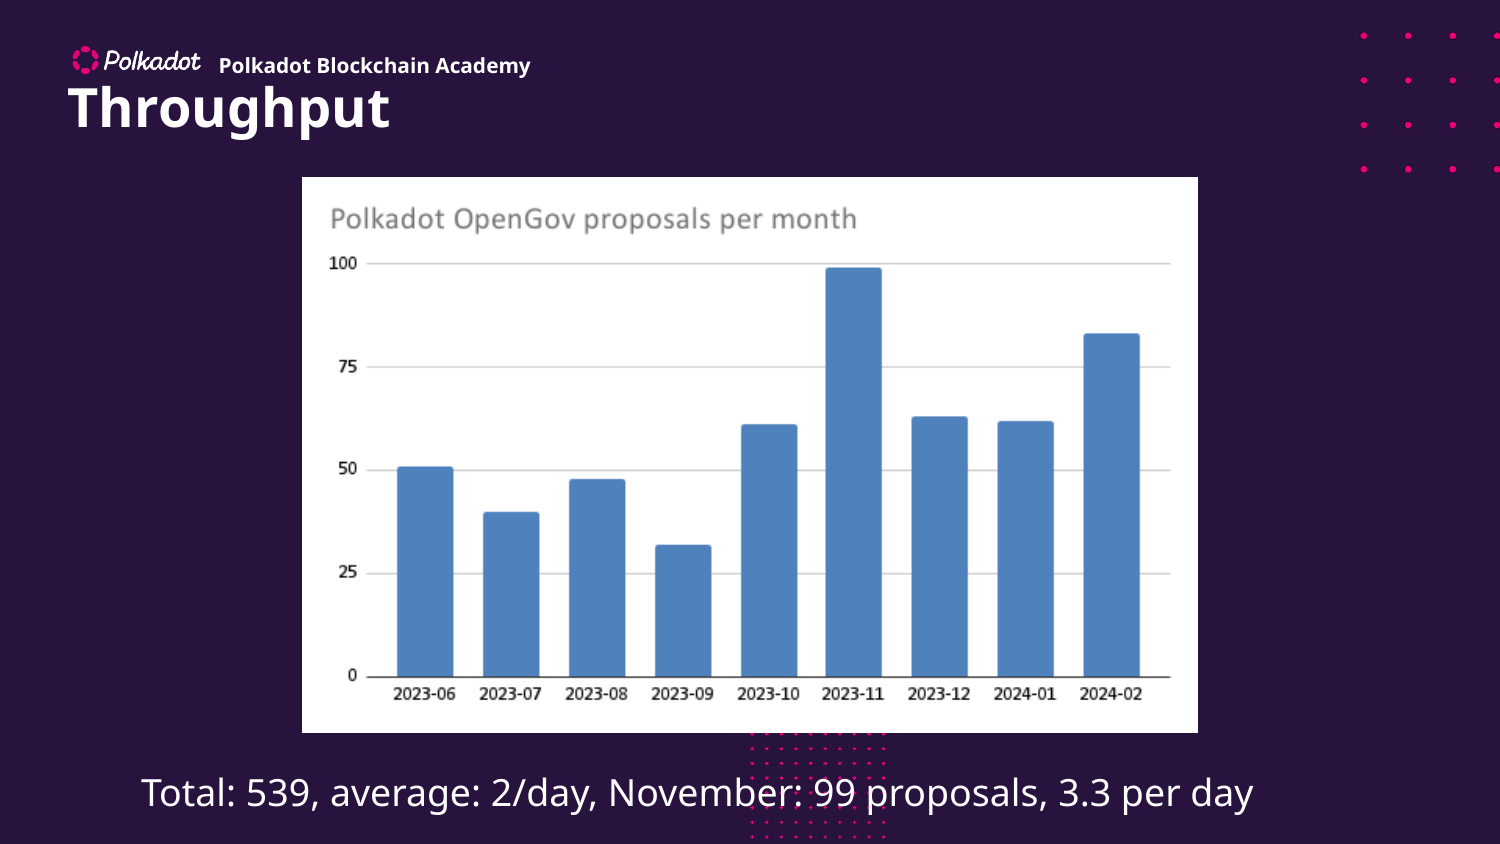

# Throughput
Total: 539, average: 2/day, November: 99 proposals, 3.3 per day